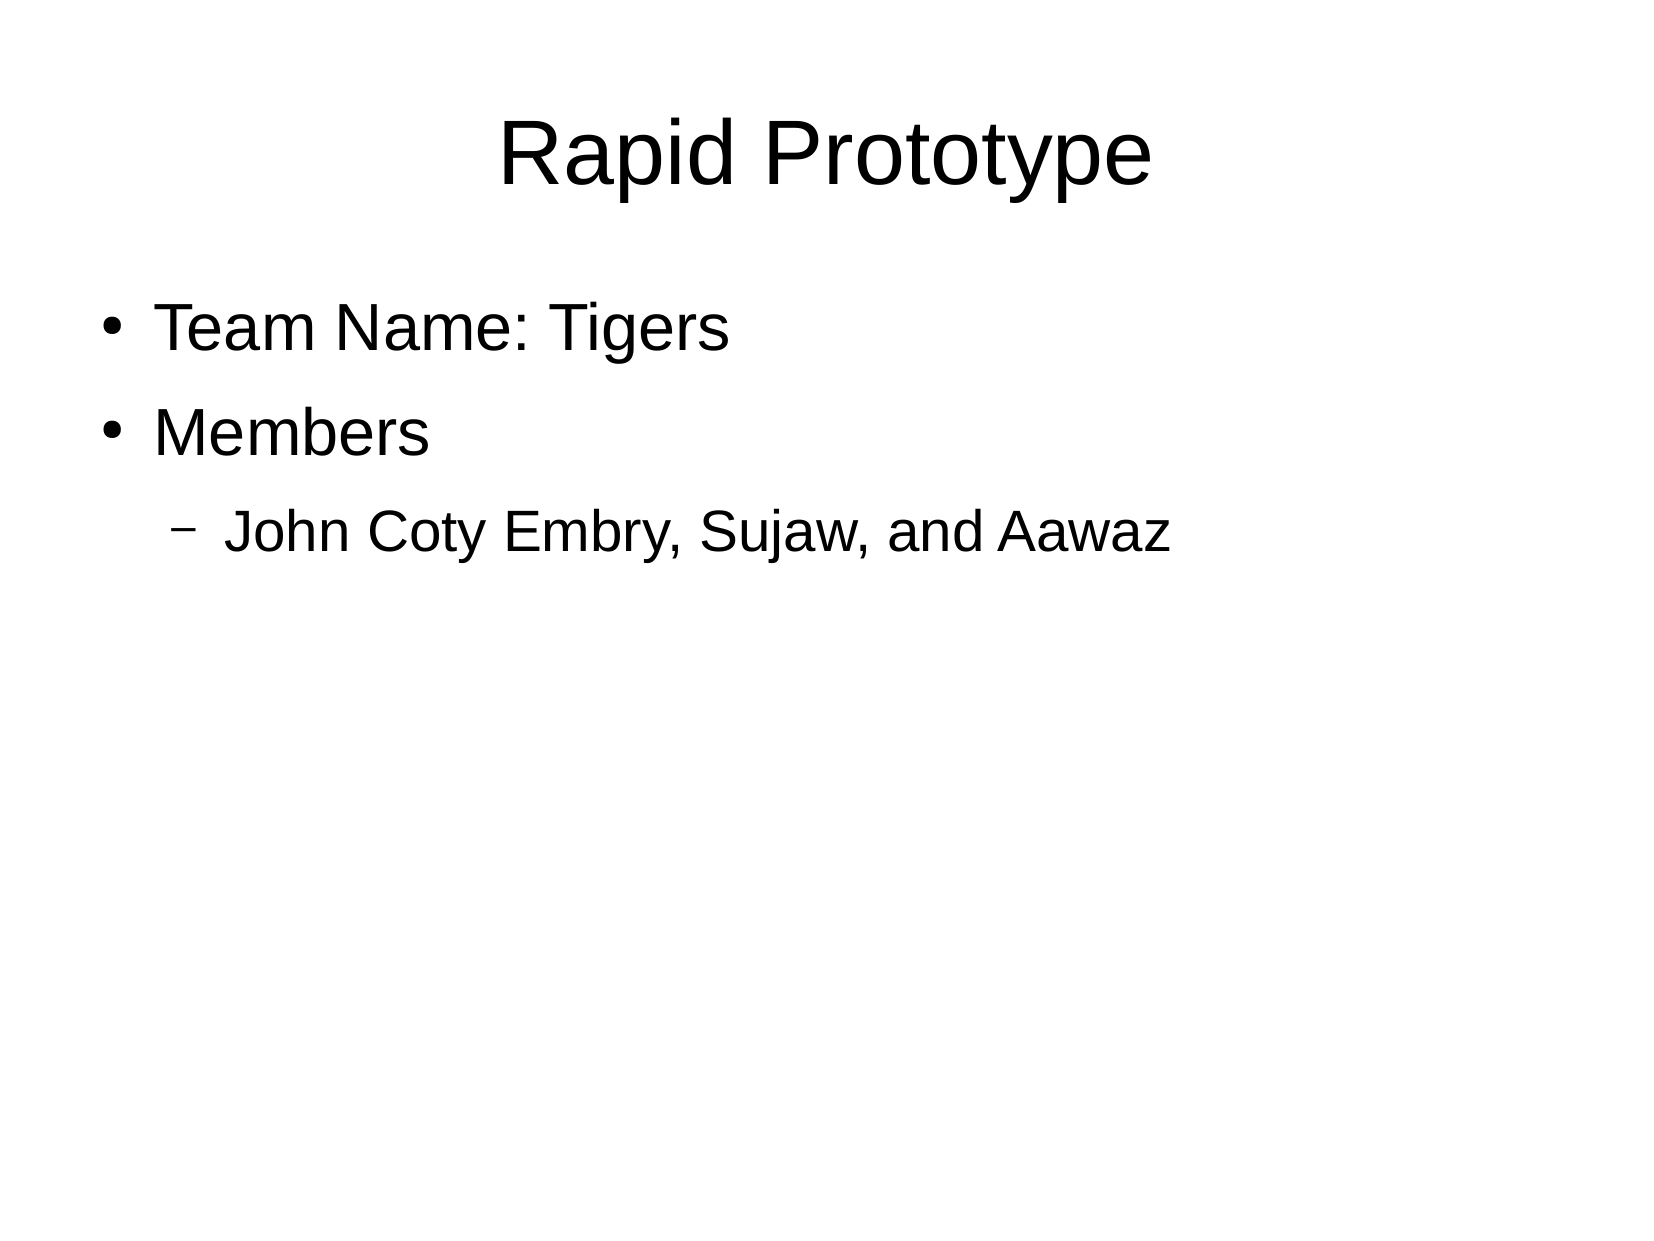

# Rapid Prototype
Team Name: Tigers
Members
John Coty Embry, Sujaw, and Aawaz